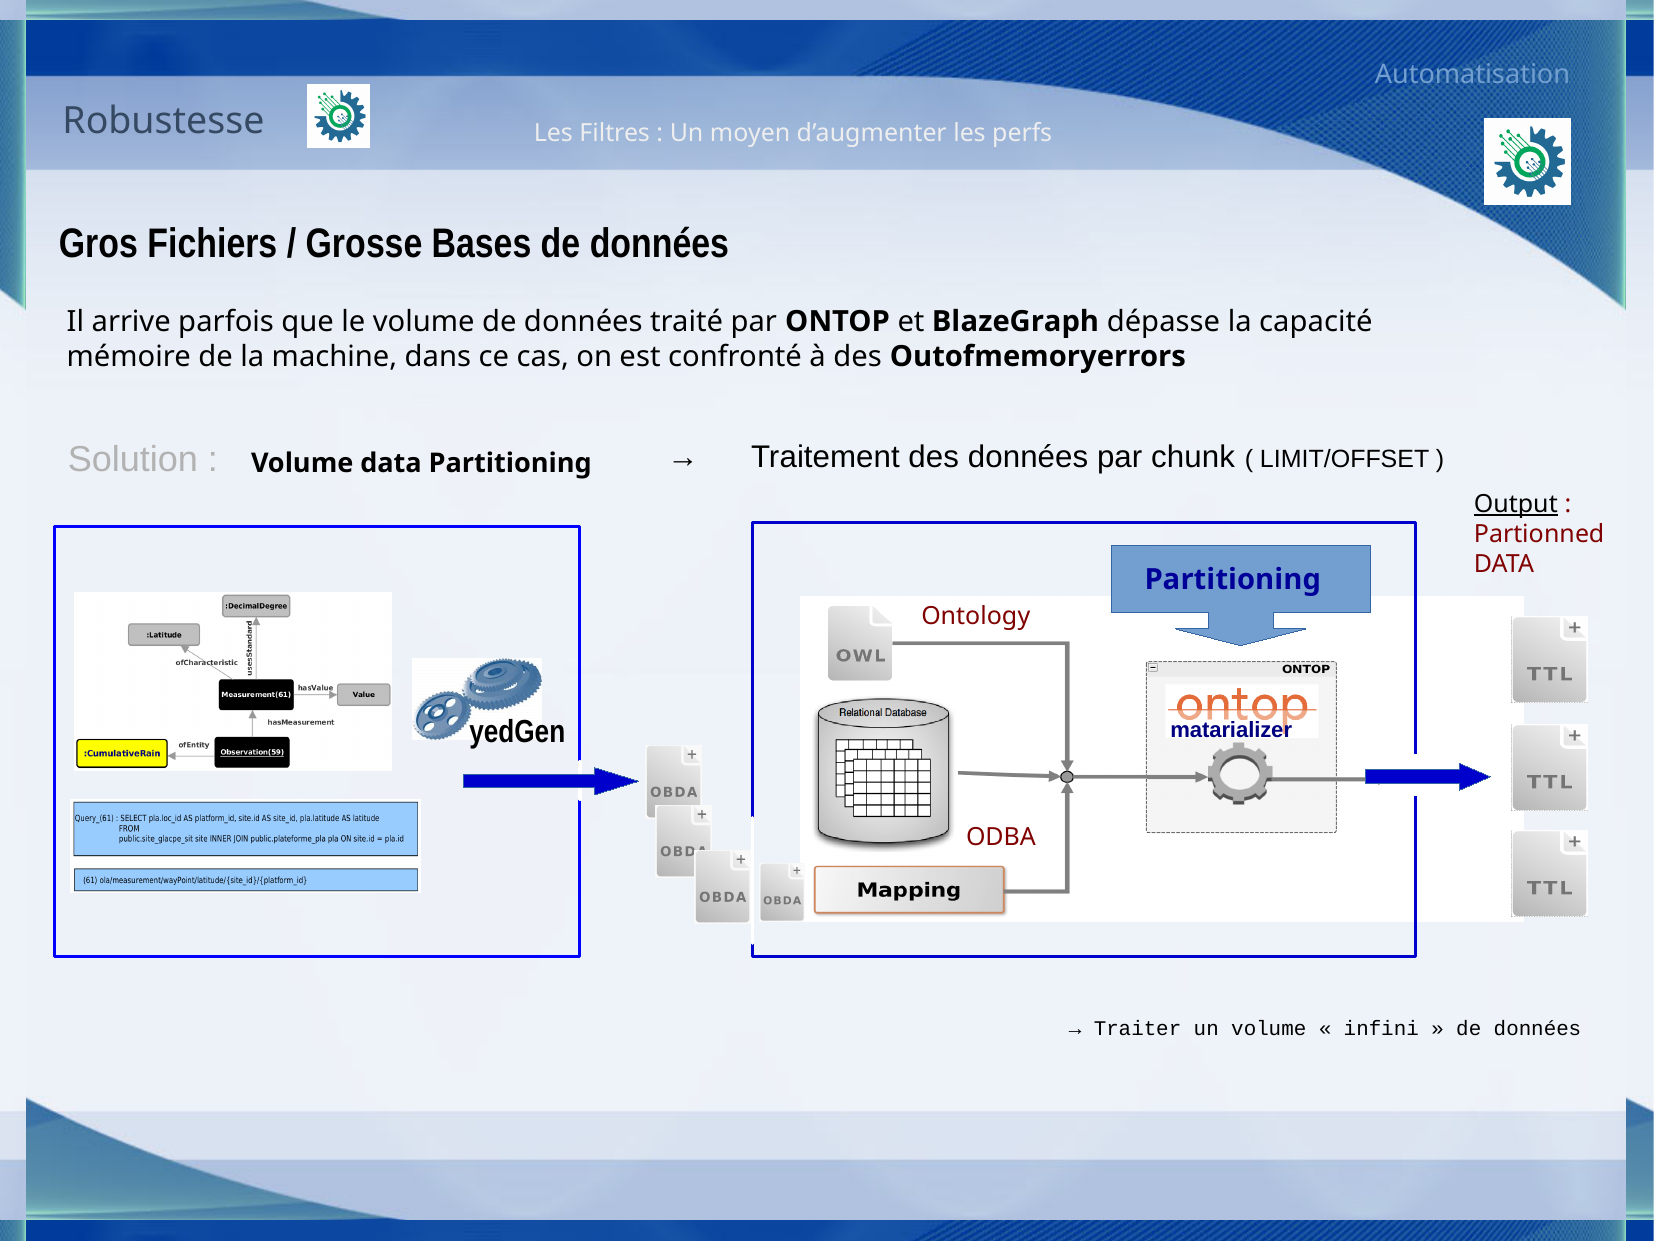

Automatisation
# Robustesse
Les Filtres : Un moyen d’augmenter les perfs
Gros Fichiers / Grosse Bases de données
Il arrive parfois que le volume de données traité par ONTOP et BlazeGraph dépasse la capacité mémoire de la machine, dans ce cas, on est confronté à des Outofmemoryerrors
Solution :
→ Traitement des données par chunk ( LIMIT/OFFSET )
Volume data Partitioning
Output : Partionned DATA
Partitioning
Ontology
matarializer
yedGen
ODBA
→ Traiter un volume « infini » de données